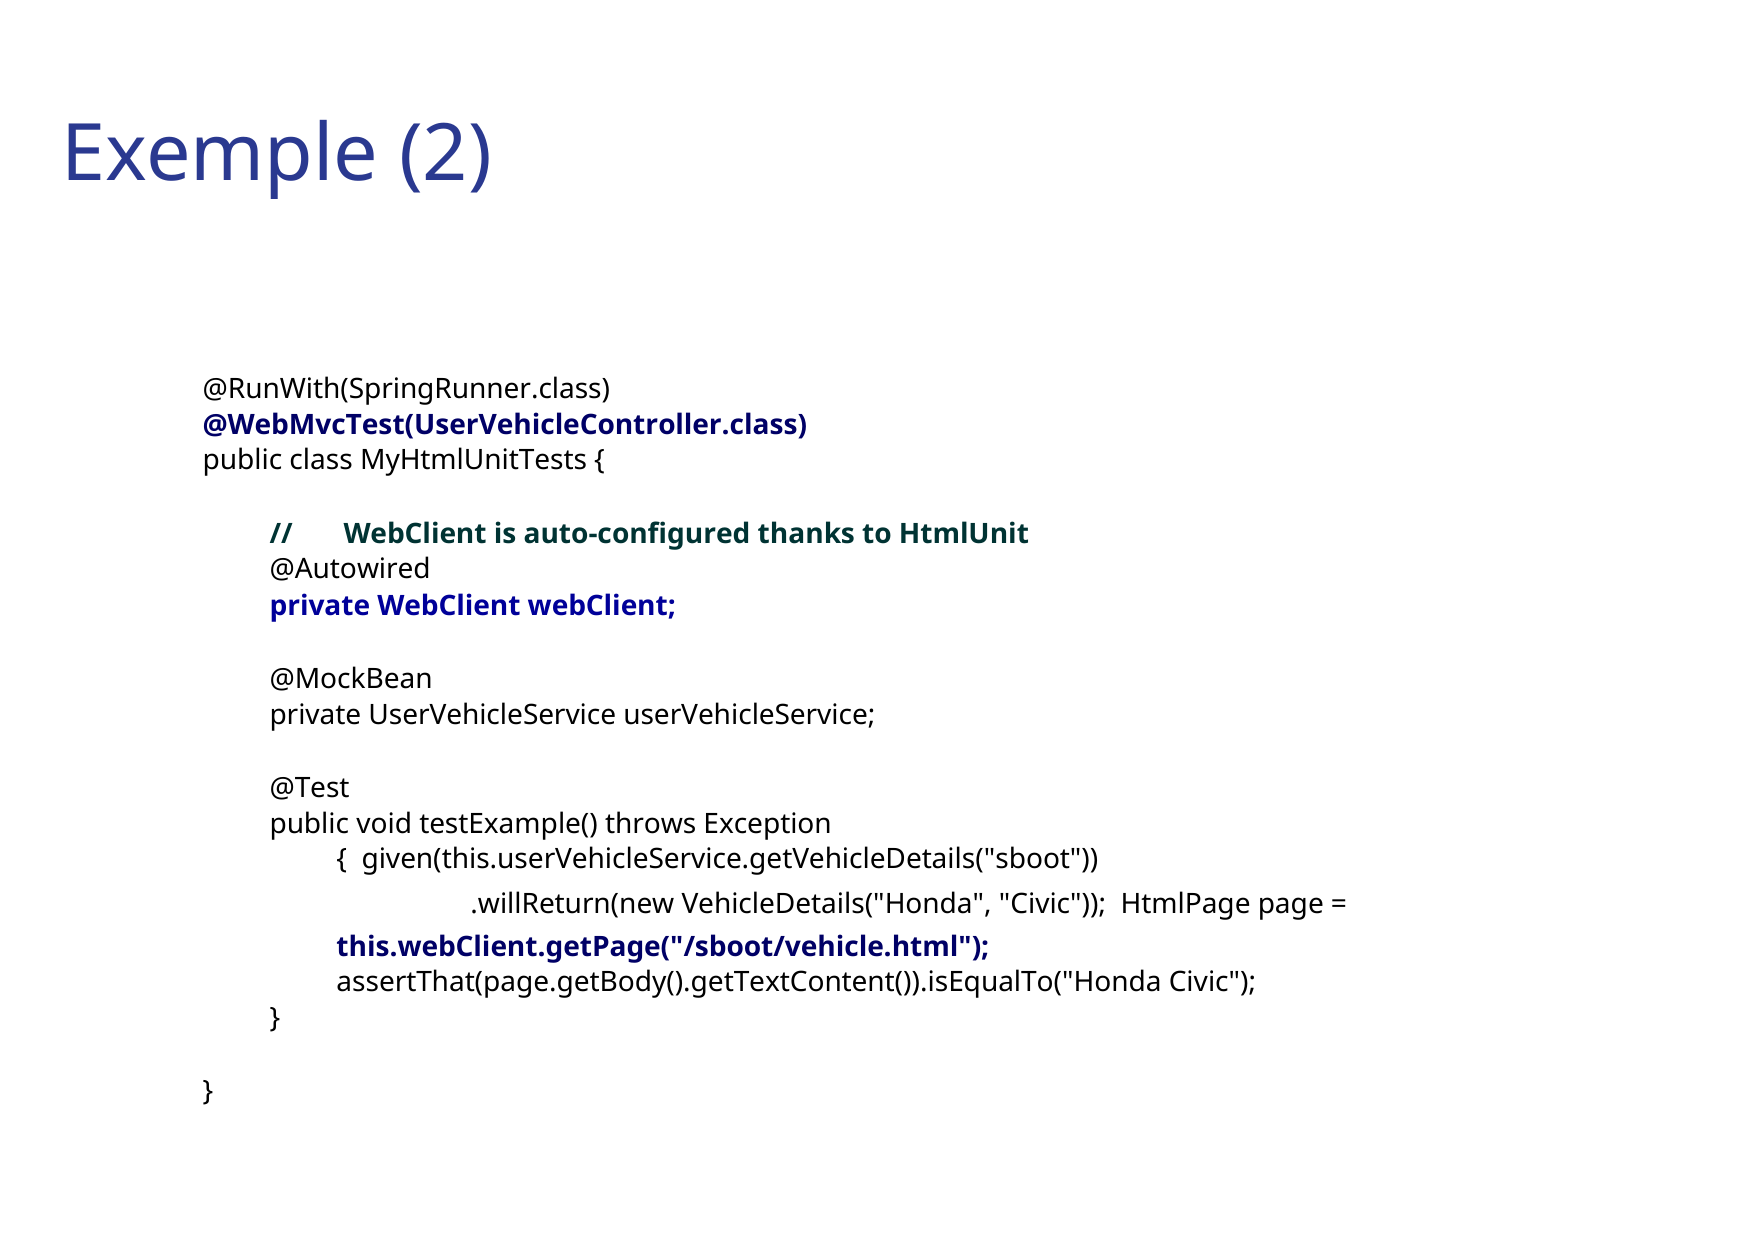

# Exemple (2)
@RunWith(SpringRunner.class) @WebMvcTest(UserVehicleController.class) public class MyHtmlUnitTests {
//	WebClient is auto-configured thanks to HtmlUnit
@Autowired
private WebClient webClient;
@MockBean
private UserVehicleService userVehicleService;
@Test
public void testExample() throws Exception { given(this.userVehicleService.getVehicleDetails("sboot"))
.willReturn(new VehicleDetails("Honda", "Civic")); HtmlPage page = this.webClient.getPage("/sboot/vehicle.html");
assertThat(page.getBody().getTextContent()).isEqualTo("Honda Civic");
}
}